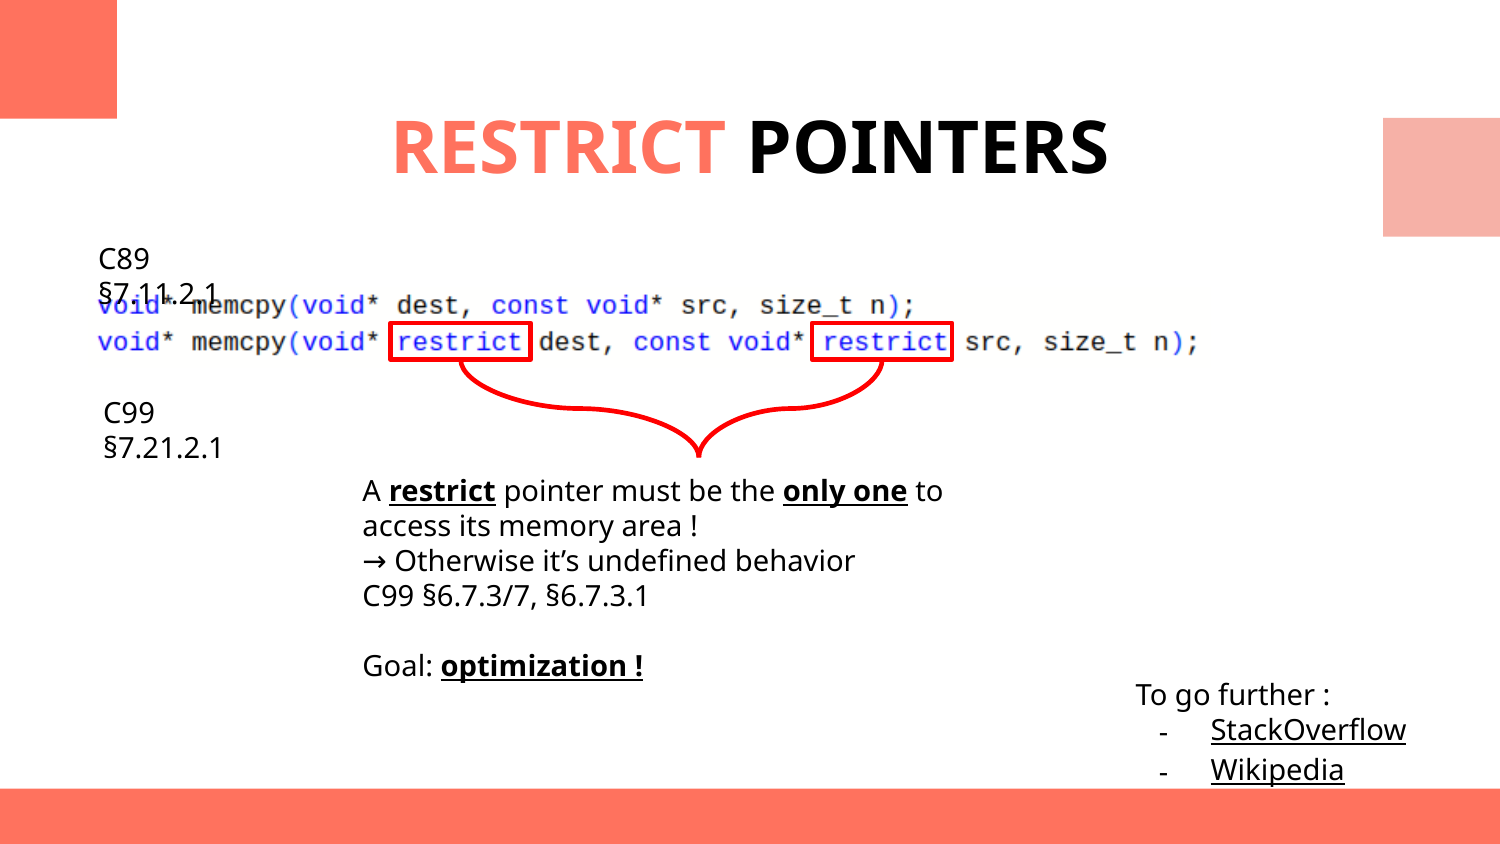

# RESTRICT POINTERS
C89 §7.11.2.1
C99 §7.21.2.1
A restrict pointer must be the only one to access its memory area !
→ Otherwise it’s undefined behavior
C99 §6.7.3/7, §6.7.3.1
Goal: optimization !
To go further :
StackOverflow
Wikipedia